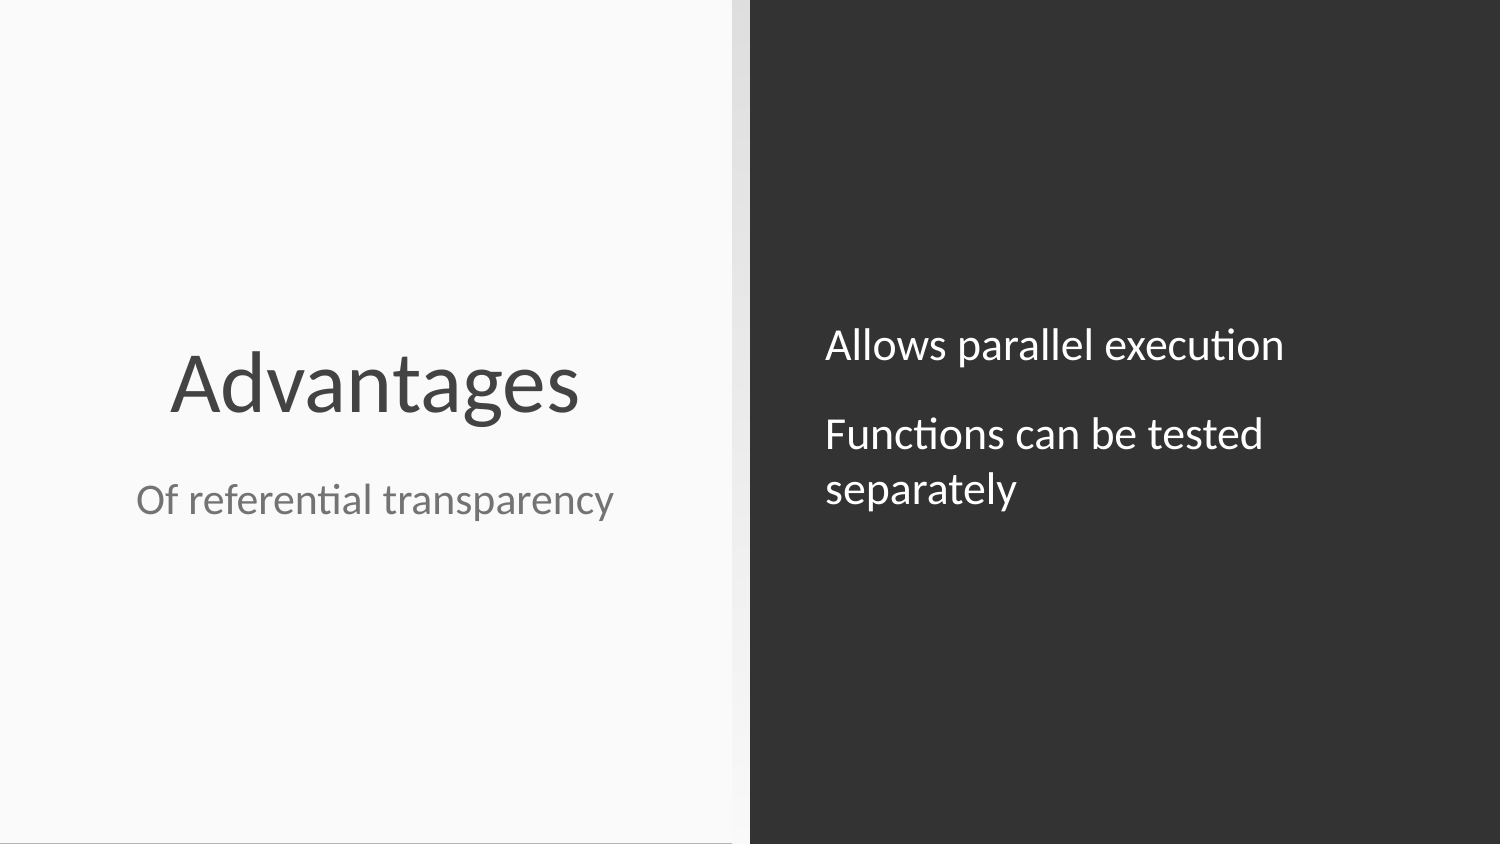

# Advantages
Allows parallel execution
Functions can be tested separately
Of referential transparency